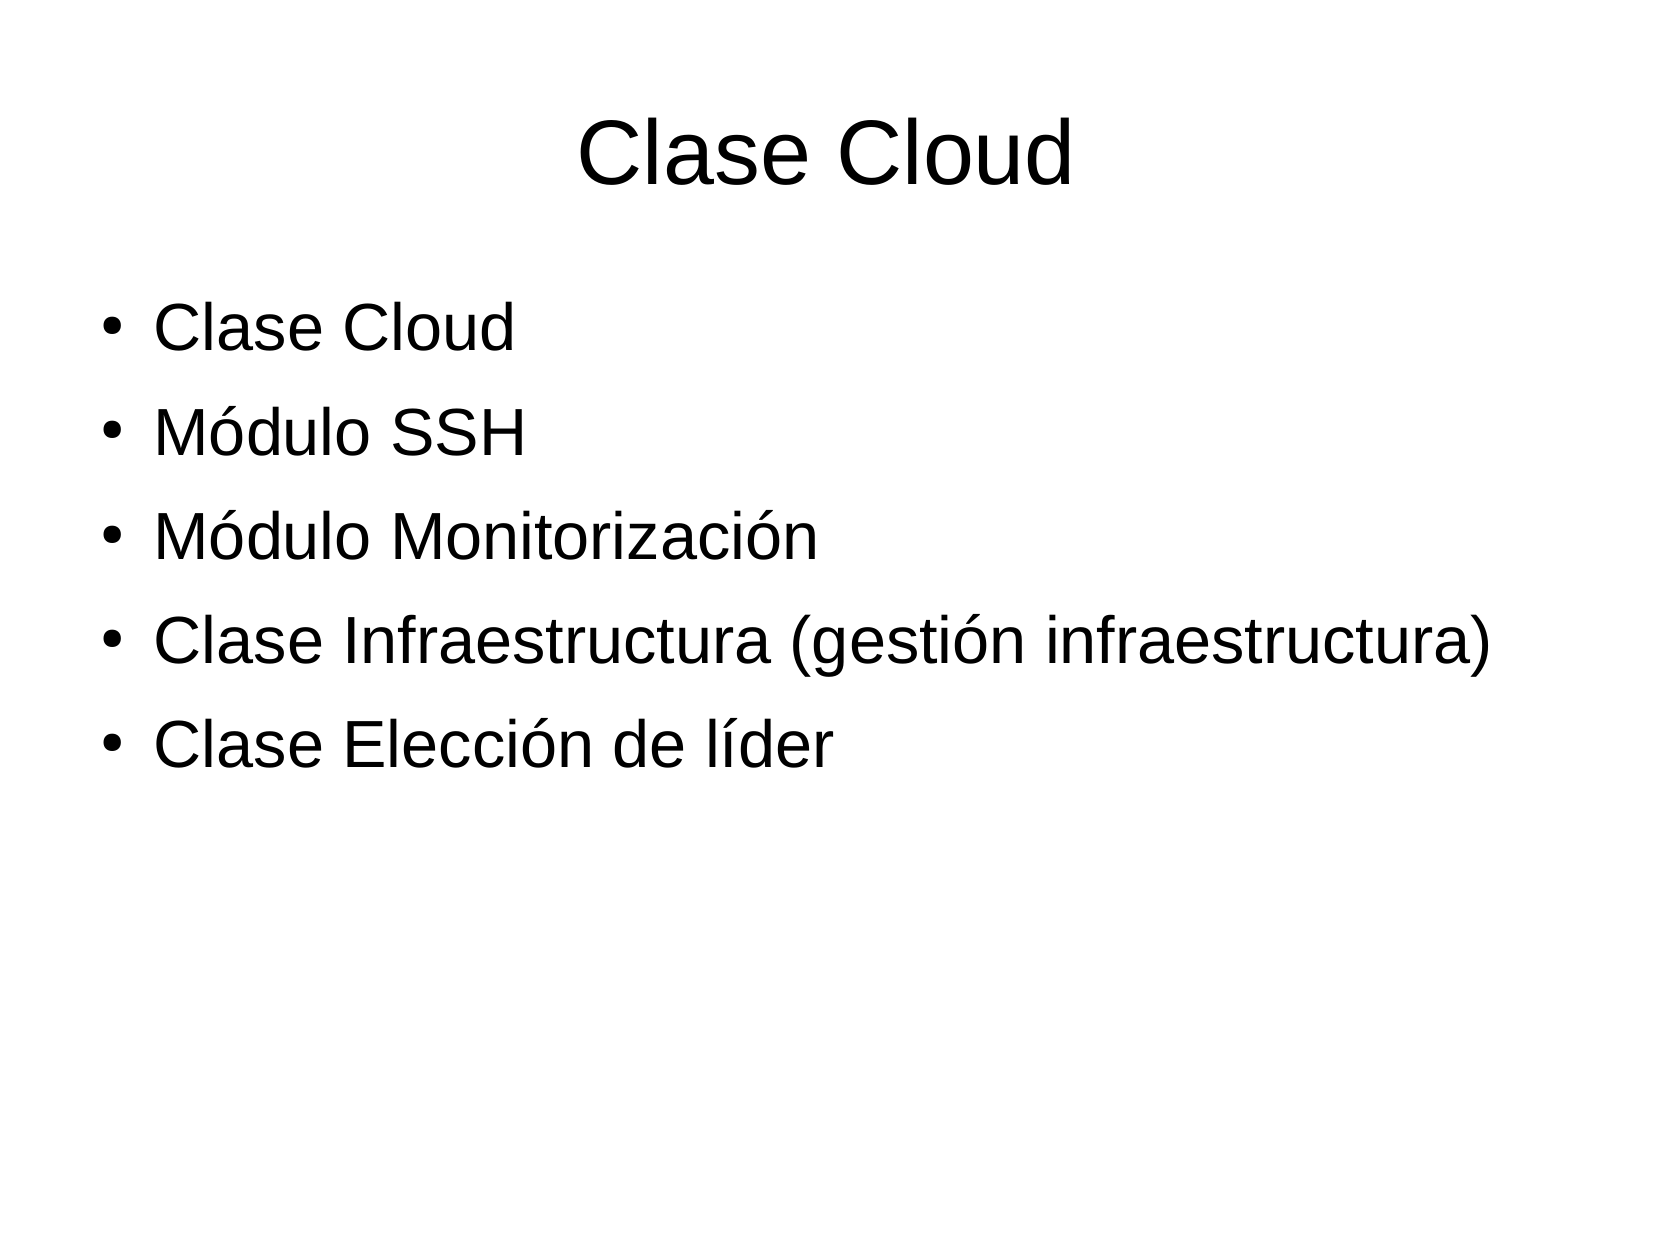

# Clase Cloud
Clase Cloud
Módulo SSH
Módulo Monitorización
Clase Infraestructura (gestión infraestructura)
Clase Elección de líder